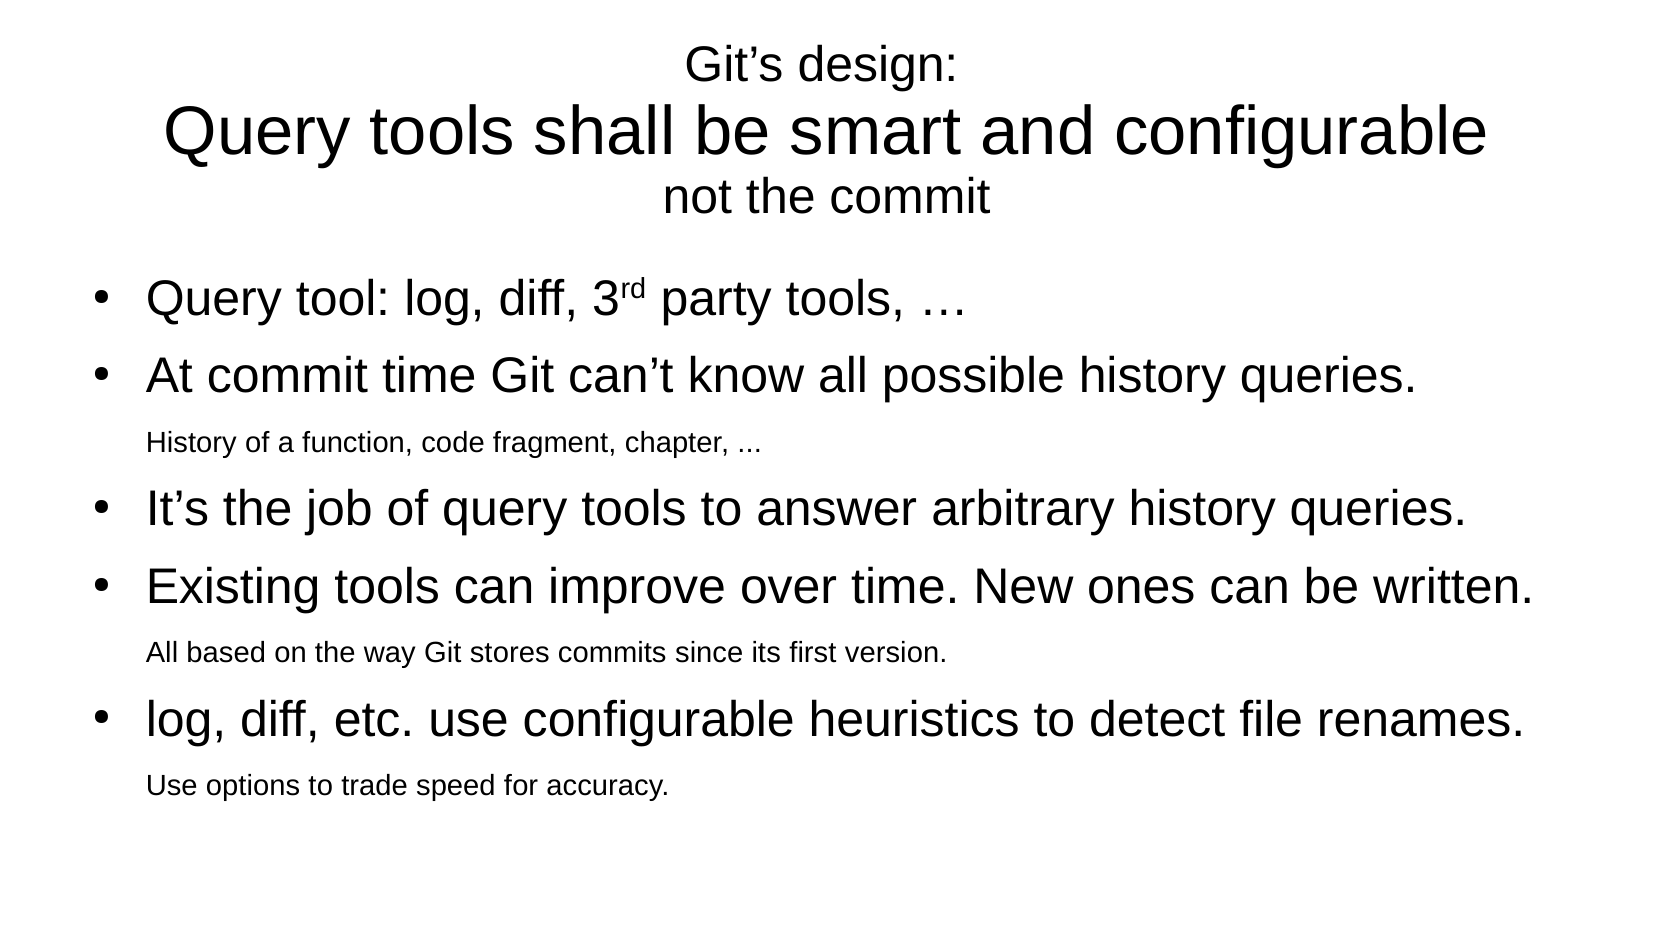

# Git’s design: Query tools shall be smart and configurable not the commit
Query tool: log, diff, 3rd party tools, …
At commit time Git can’t know all possible history queries.
History of a function, code fragment, chapter, ...
It’s the job of query tools to answer arbitrary history queries.
Existing tools can improve over time. New ones can be written.
All based on the way Git stores commits since its first version.
log, diff, etc. use configurable heuristics to detect file renames.
Use options to trade speed for accuracy.